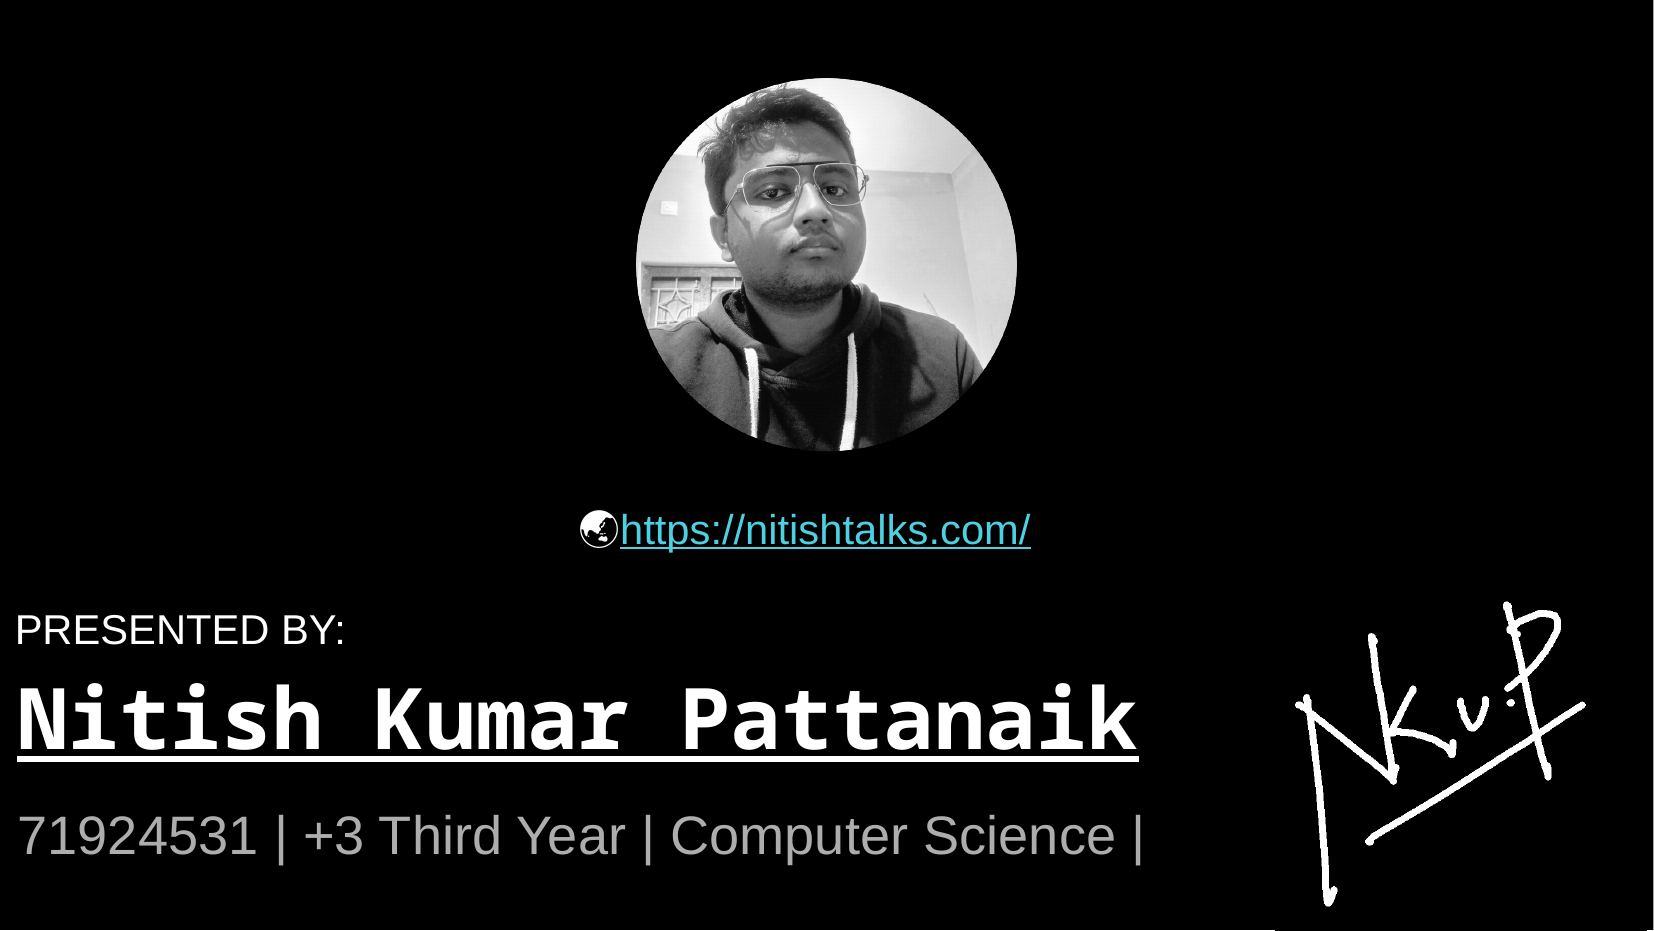

🌏https://nitishtalks.com/
PRESENTED BY:
# Nitish Kumar Pattanaik
71924531 | +3 Third Year | Computer Science |